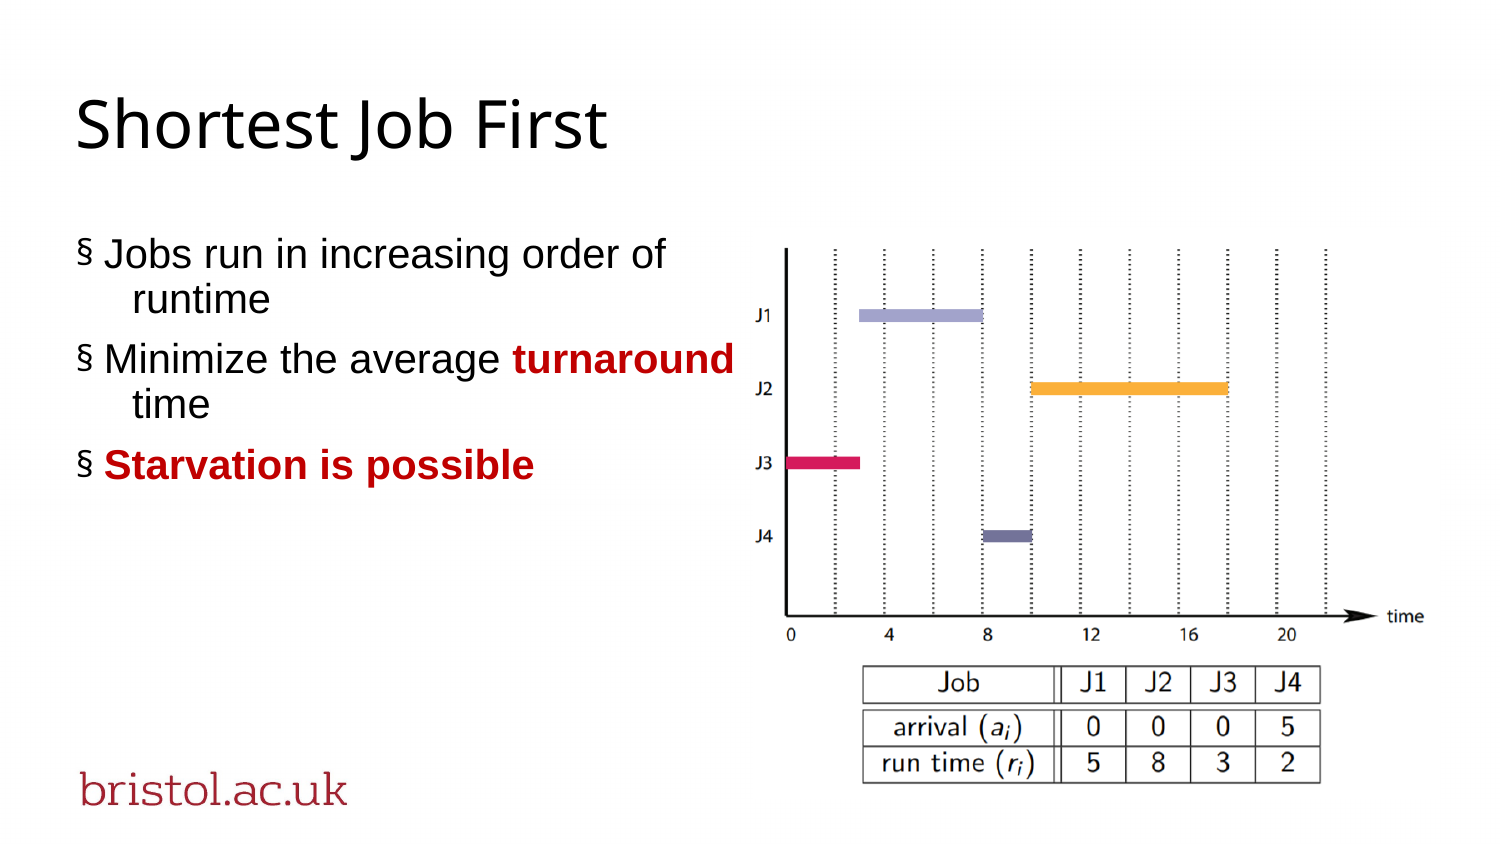

# Shortest Job First
Jobs run in increasing order of
runtime
Minimize the average turnaround
time
Starvation is possible